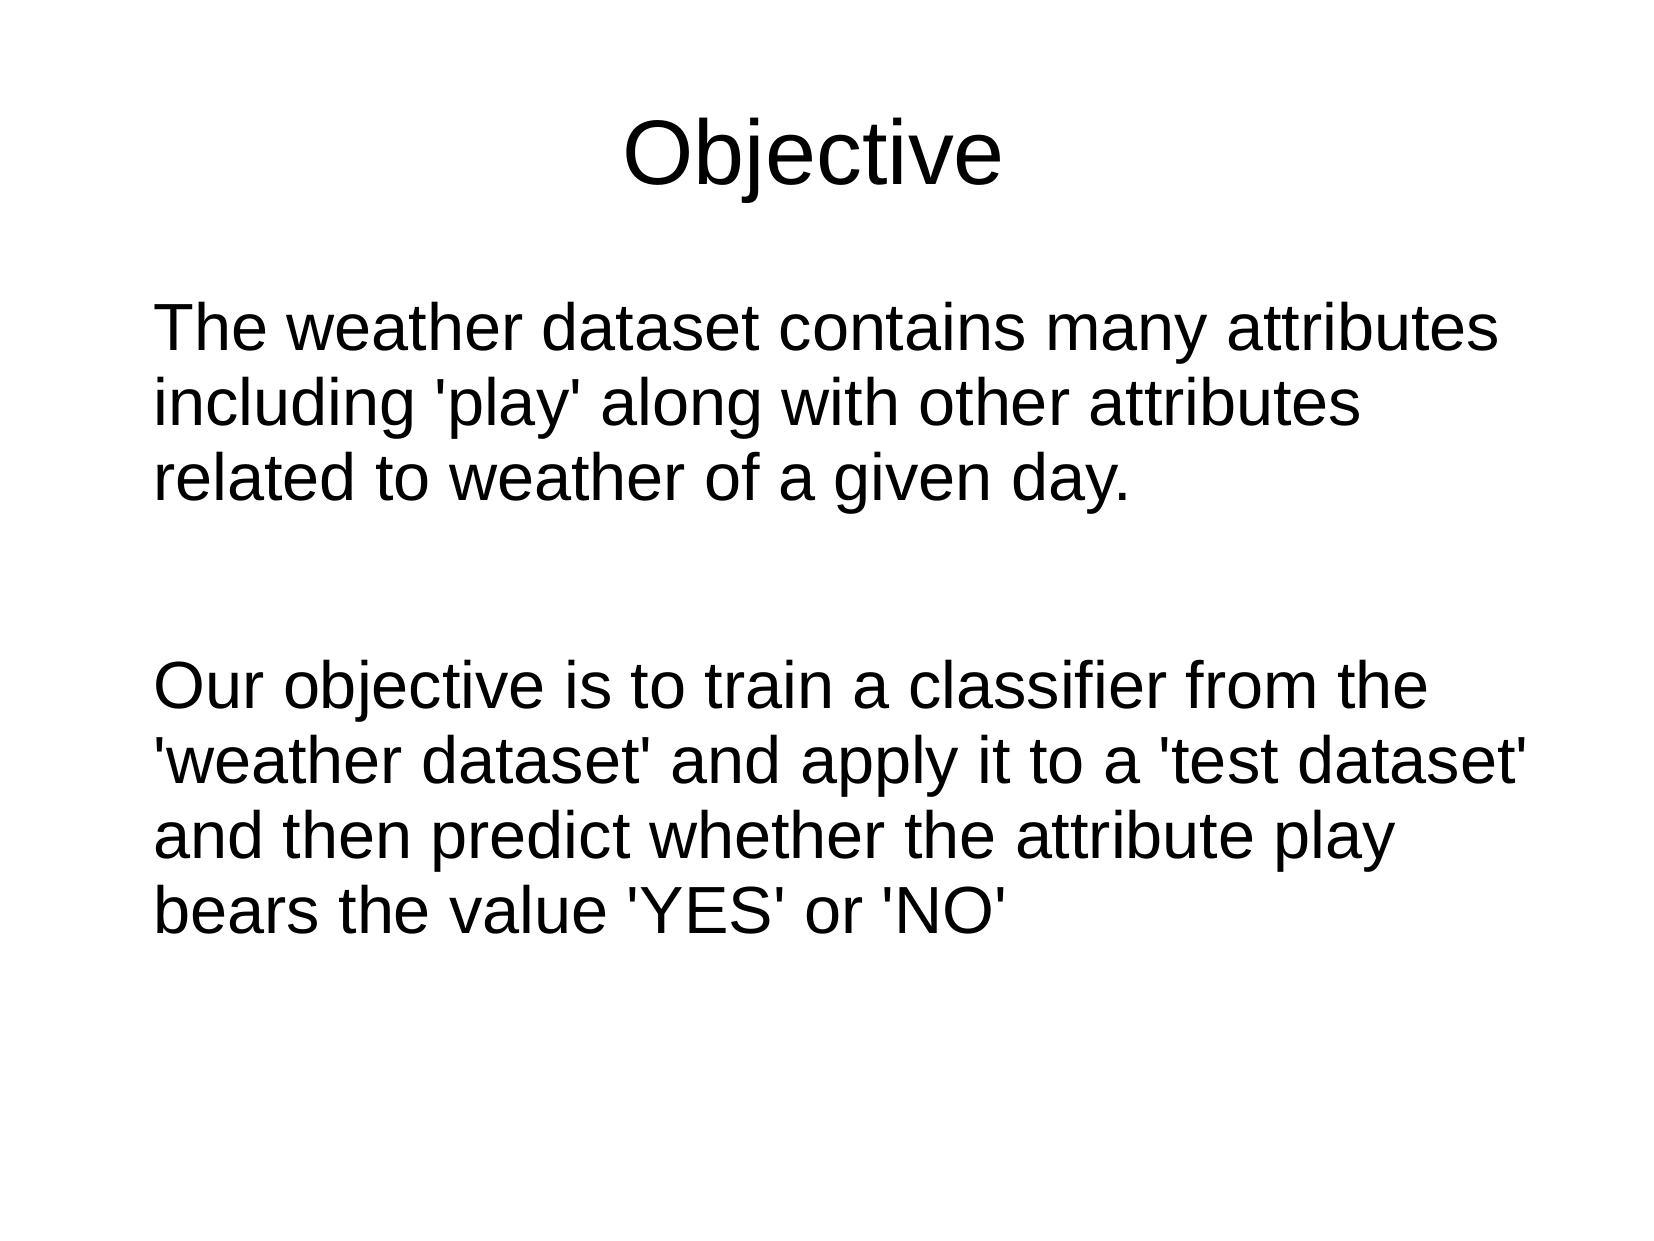

# Objective
The weather dataset contains many attributes including 'play' along with other attributes related to weather of a given day.
Our objective is to train a classifier from the 'weather dataset' and apply it to a 'test dataset' and then predict whether the attribute play bears the value 'YES' or 'NO'